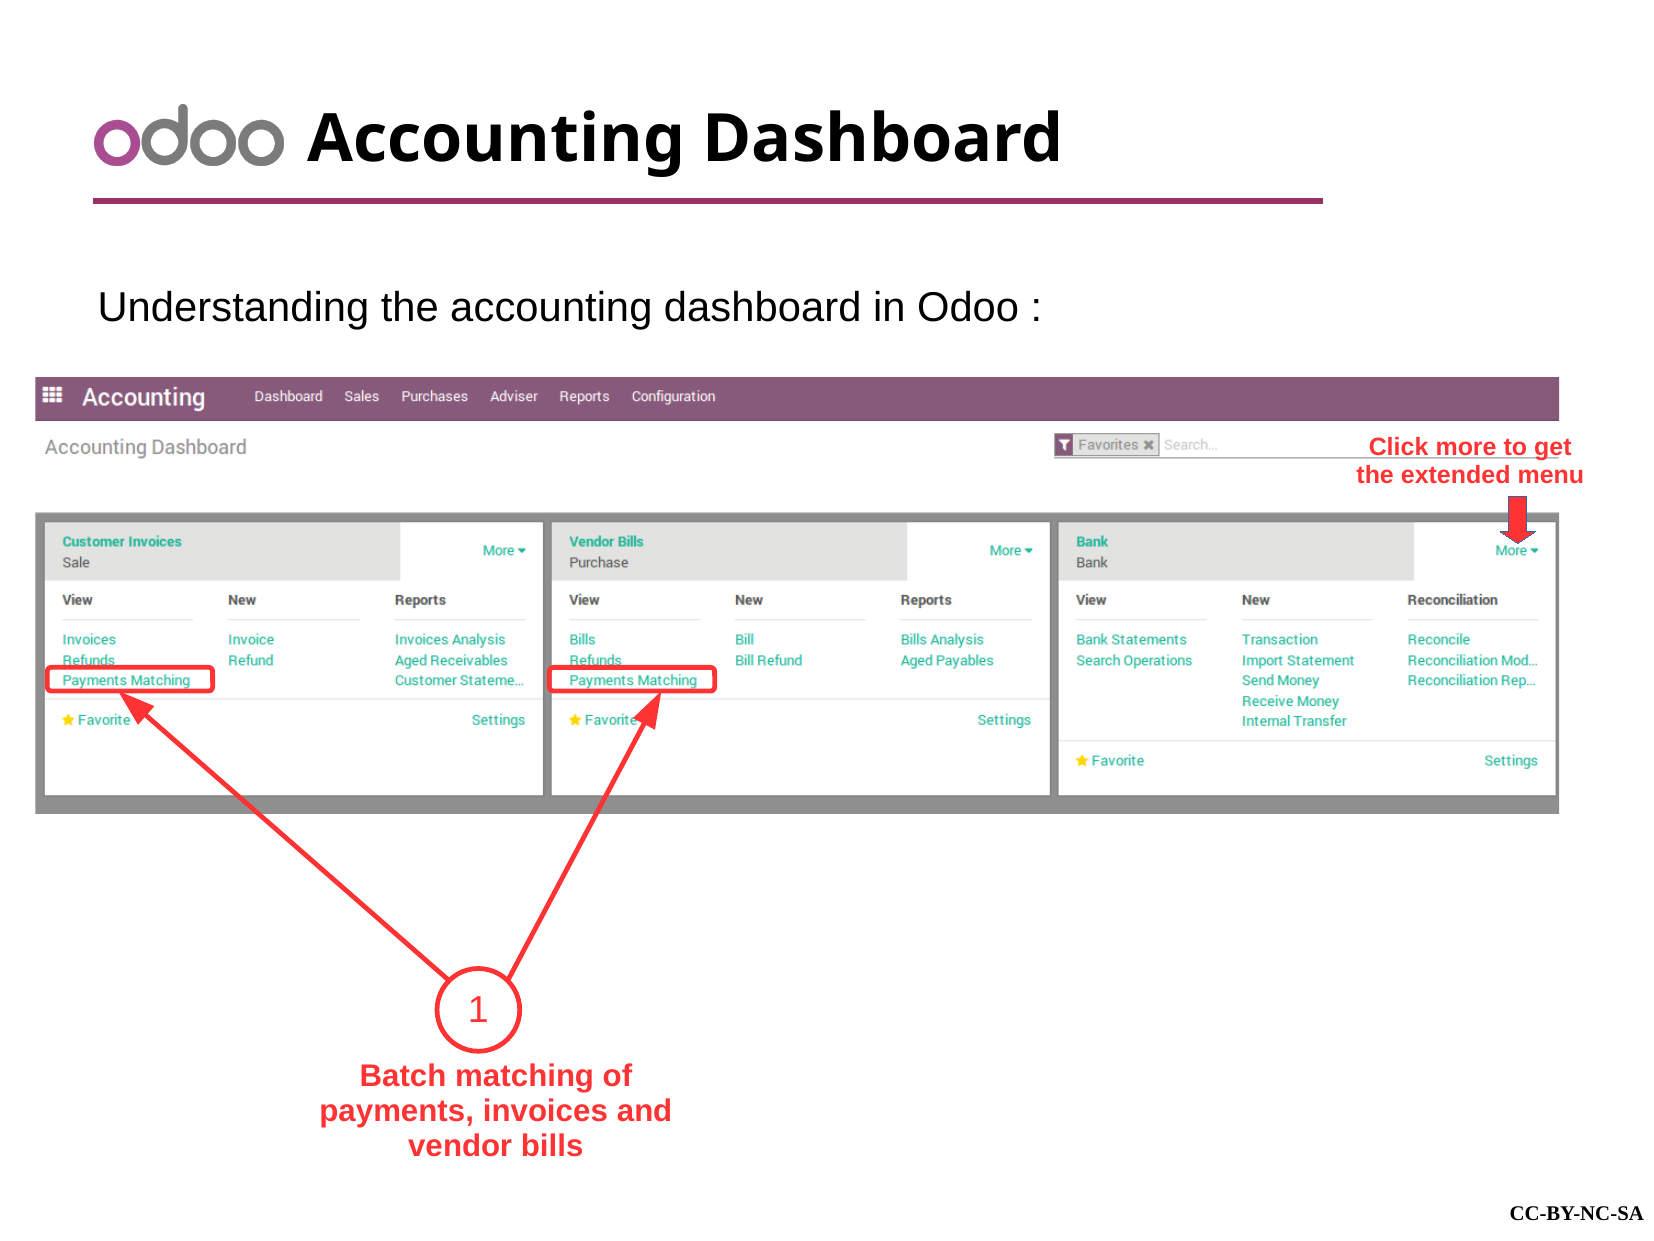

# Accounting Dashboard
Understanding the accounting dashboard in Odoo :
Click more to get the extended menu
1
Batch matching of payments, invoices and vendor bills